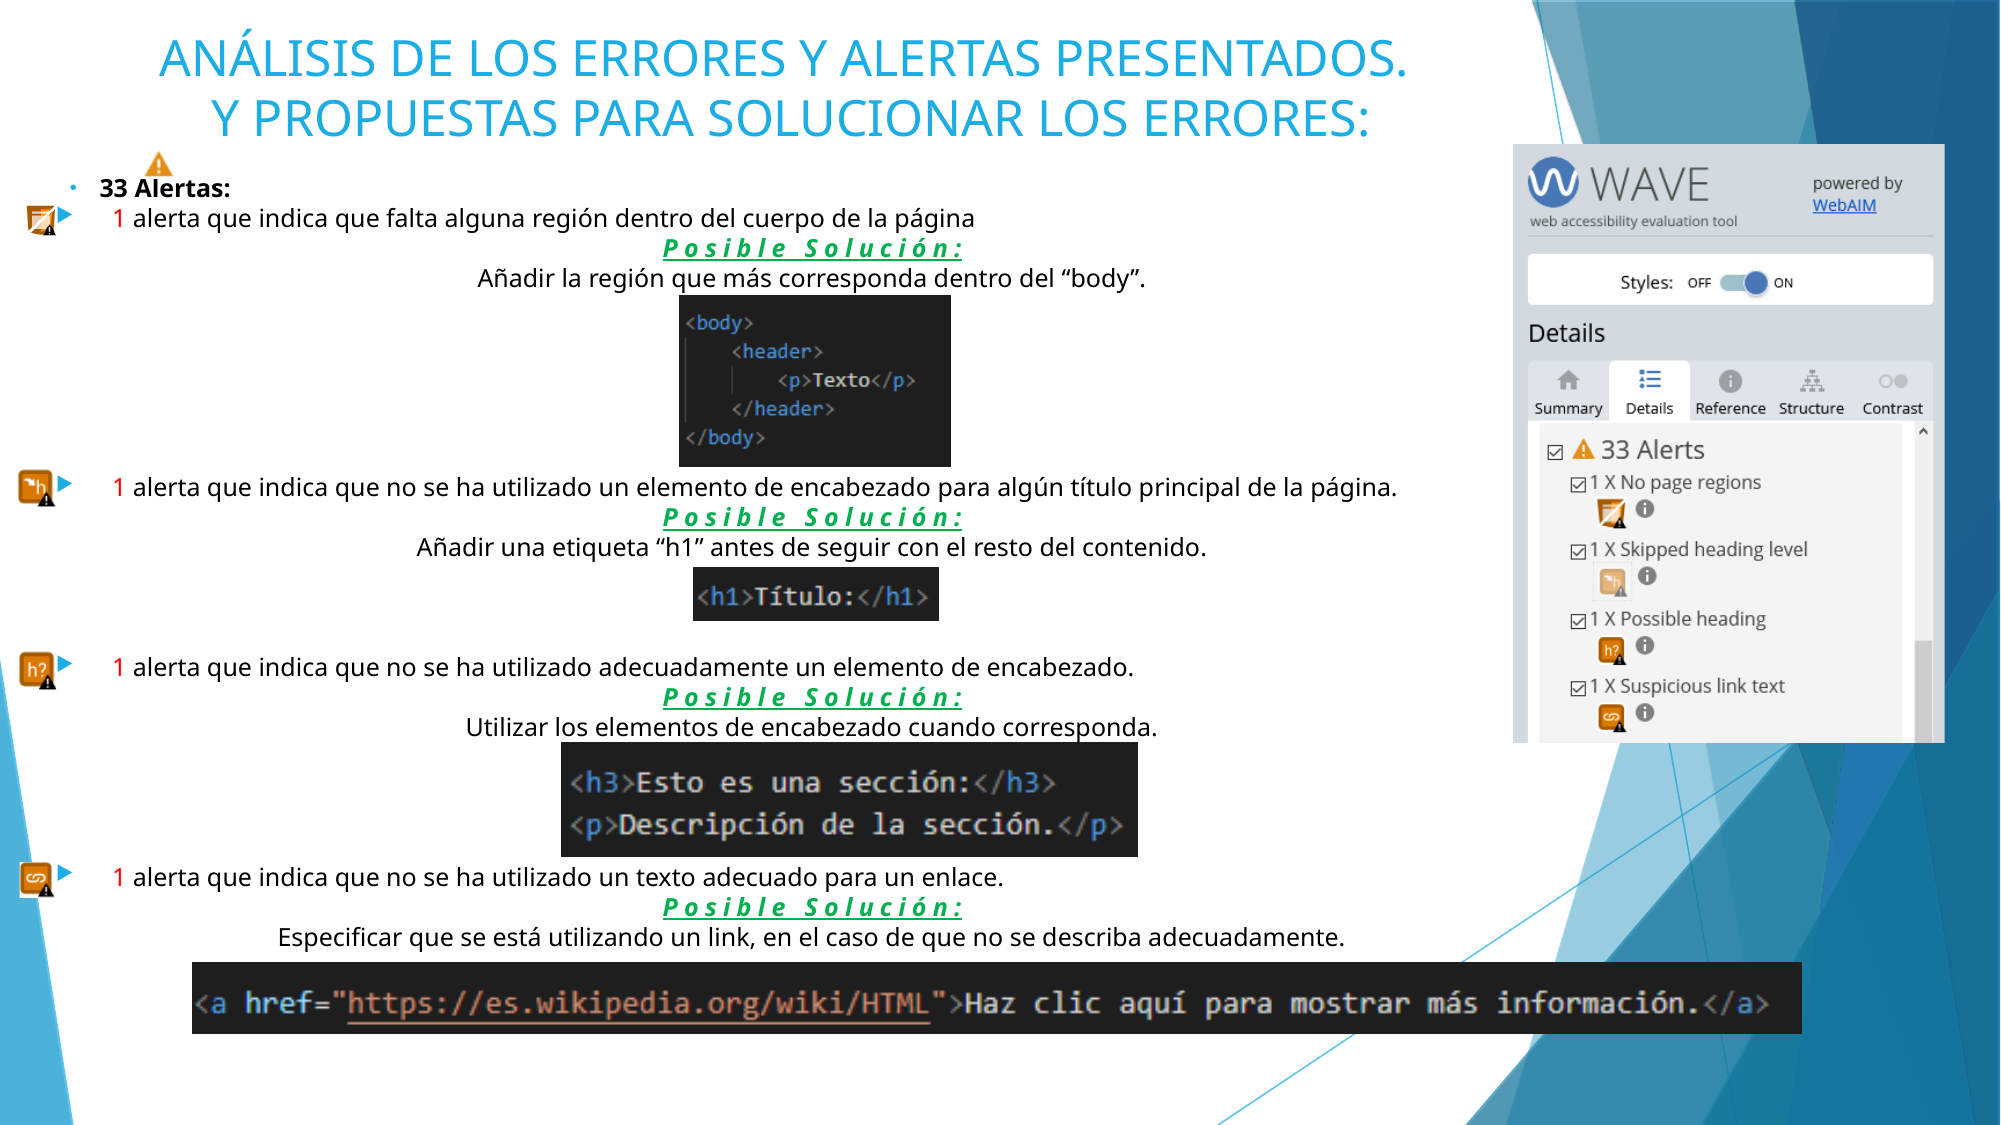

ANÁLISIS DE LOS ERRORES Y ALERTAS PRESENTADOS.
Y PROPUESTAS PARA SOLUCIONAR LOS ERRORES:
# 33 Alertas:
1 alerta que indica que falta alguna región dentro del cuerpo de la página
Posible Solución:
Añadir la región que más corresponda dentro del “body”.
1 alerta que indica que no se ha utilizado un elemento de encabezado para algún título principal de la página.
Posible Solución:
Añadir una etiqueta “h1” antes de seguir con el resto del contenido.
1 alerta que indica que no se ha utilizado adecuadamente un elemento de encabezado.
Posible Solución:
Utilizar los elementos de encabezado cuando corresponda.
1 alerta que indica que no se ha utilizado un texto adecuado para un enlace.
Posible Solución:
Especificar que se está utilizando un link, en el caso de que no se describa adecuadamente.